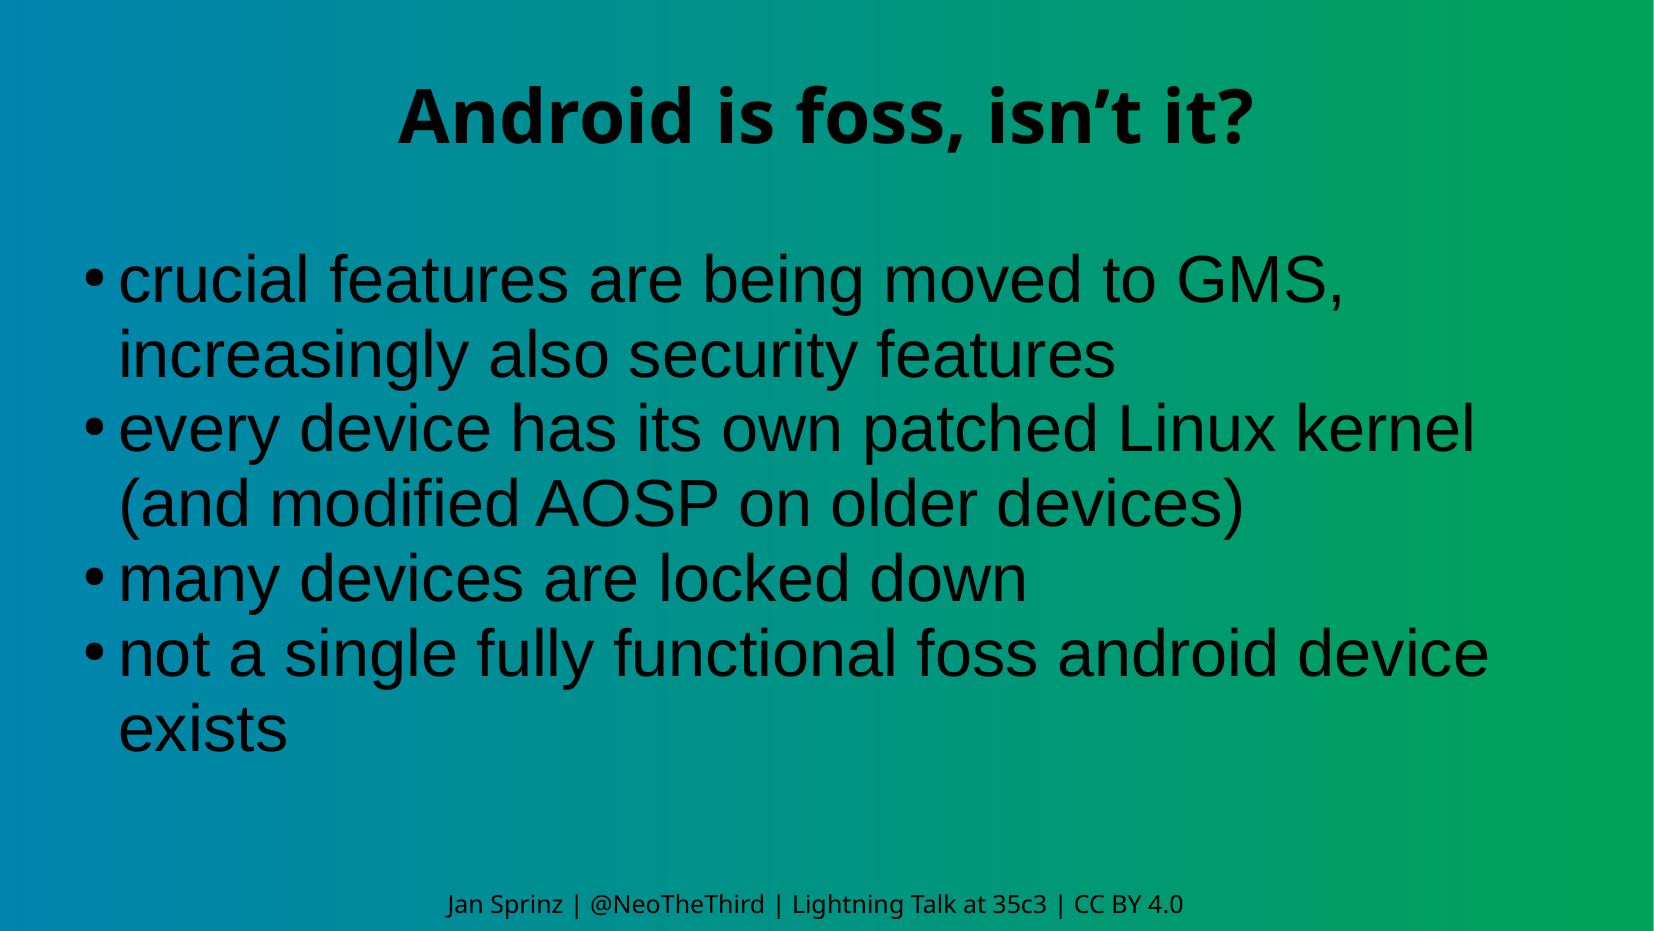

# Android is foss, isn’t it?
crucial features are being moved to GMS, increasingly also security features
every device has its own patched Linux kernel (and modified AOSP on older devices)
many devices are locked down
not a single fully functional foss android device exists